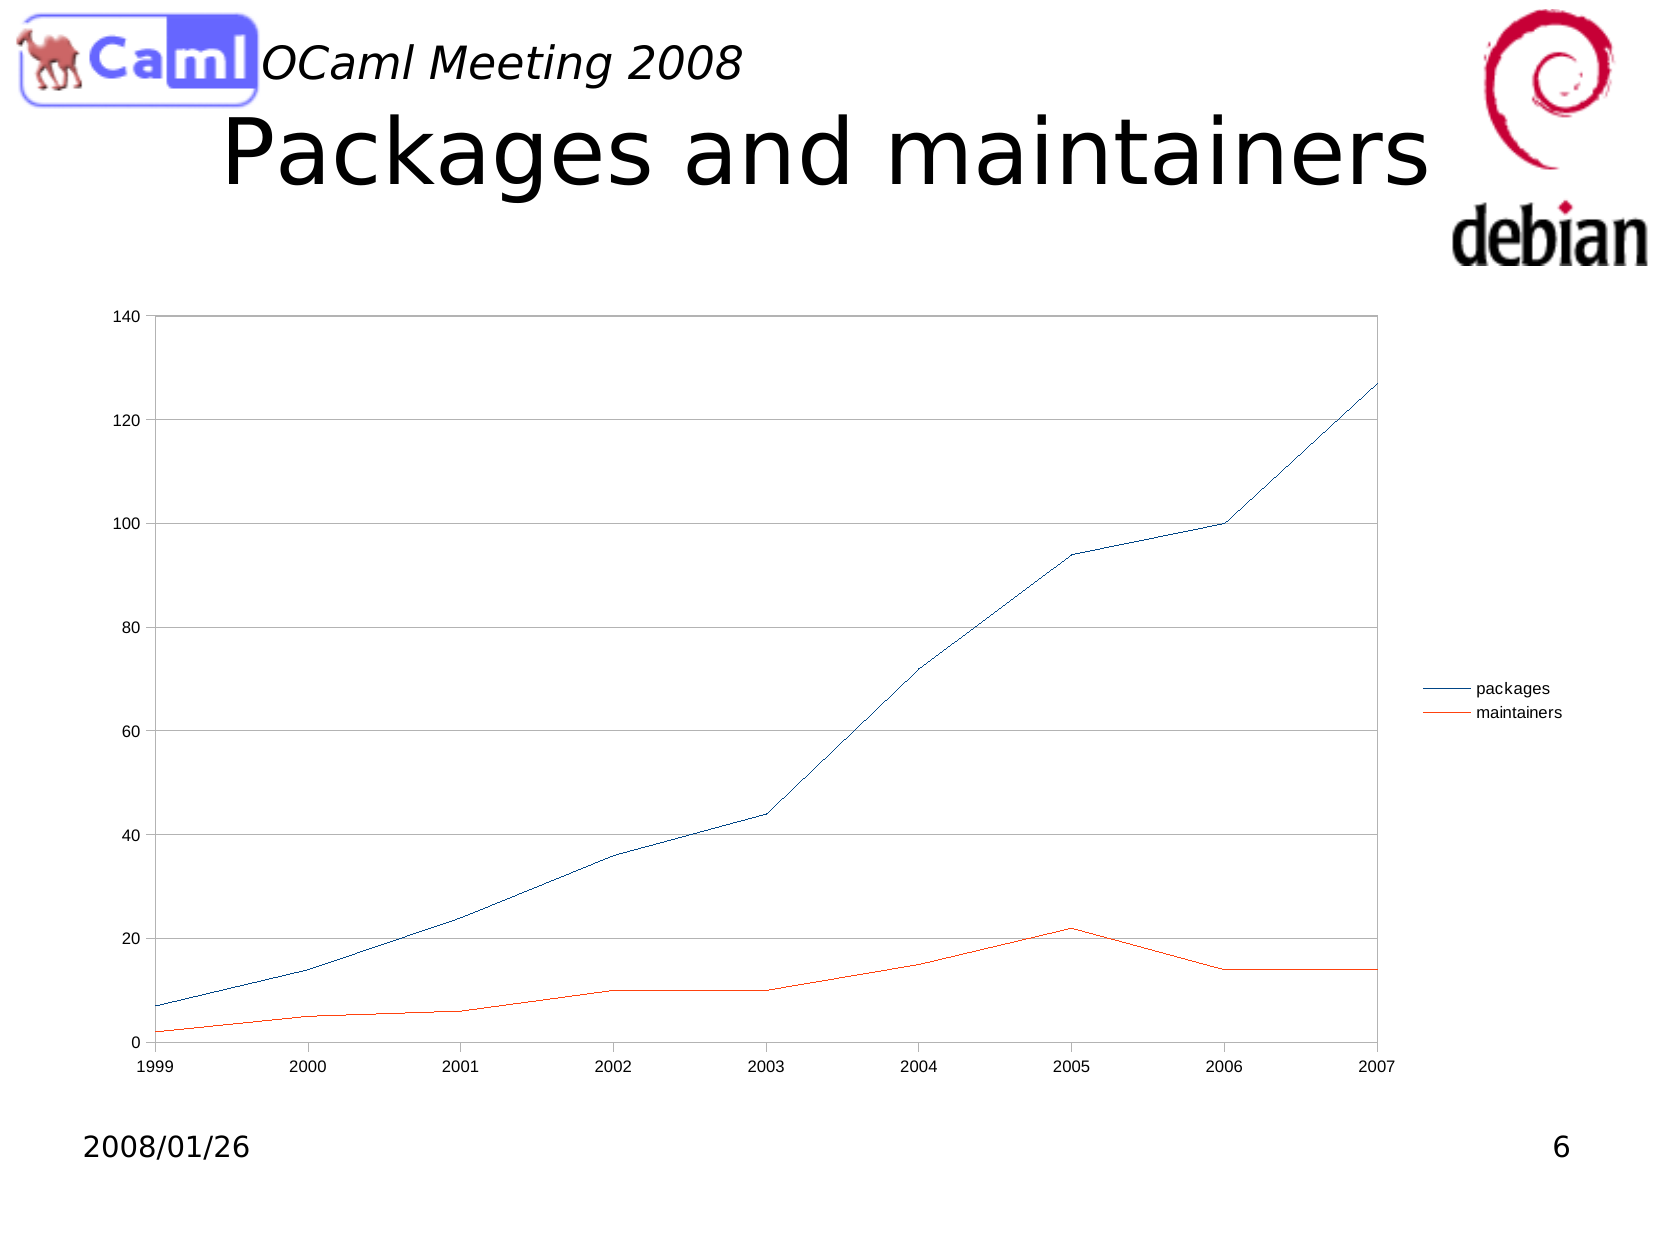

# Packages and maintainers
### Chart
| Category | packages | maintainers |
|---|---|---|
| 1999 | 7.0 | 2.0 |
| 2000 | 14.0 | 5.0 |
| 2001 | 24.0 | 6.0 |
| 2002 | 36.0 | 10.0 |
| 2003 | 44.0 | 10.0 |
| 2004 | 72.0 | 15.0 |
| 2005 | 94.0 | 22.0 |
| 2006 | 100.0 | 14.0 |
| 2007 | 127.0 | 14.0 |2008/01/26
6